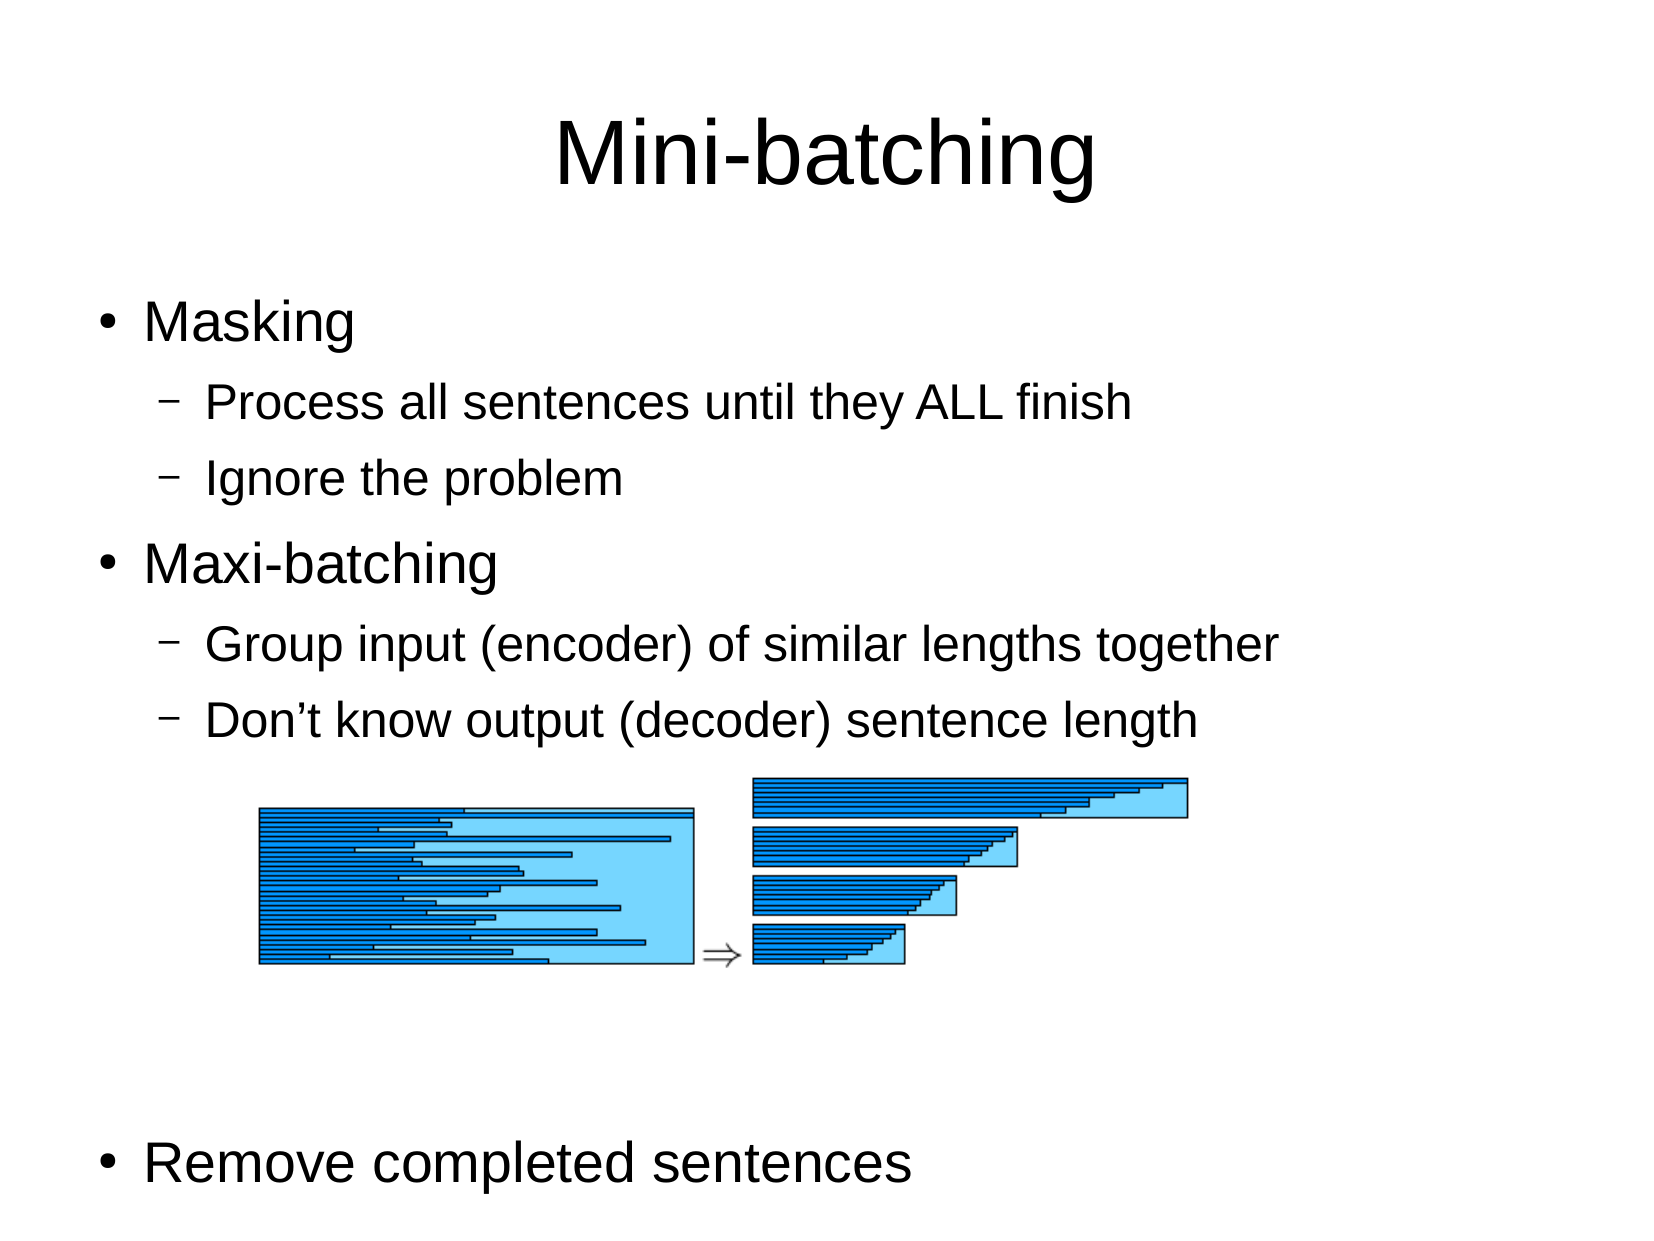

# Mini-batching
Masking
Process all sentences until they ALL finish
Ignore the problem
Maxi-batching
Group input (encoder) of similar lengths together
Don’t know output (decoder) sentence length
Remove completed sentences